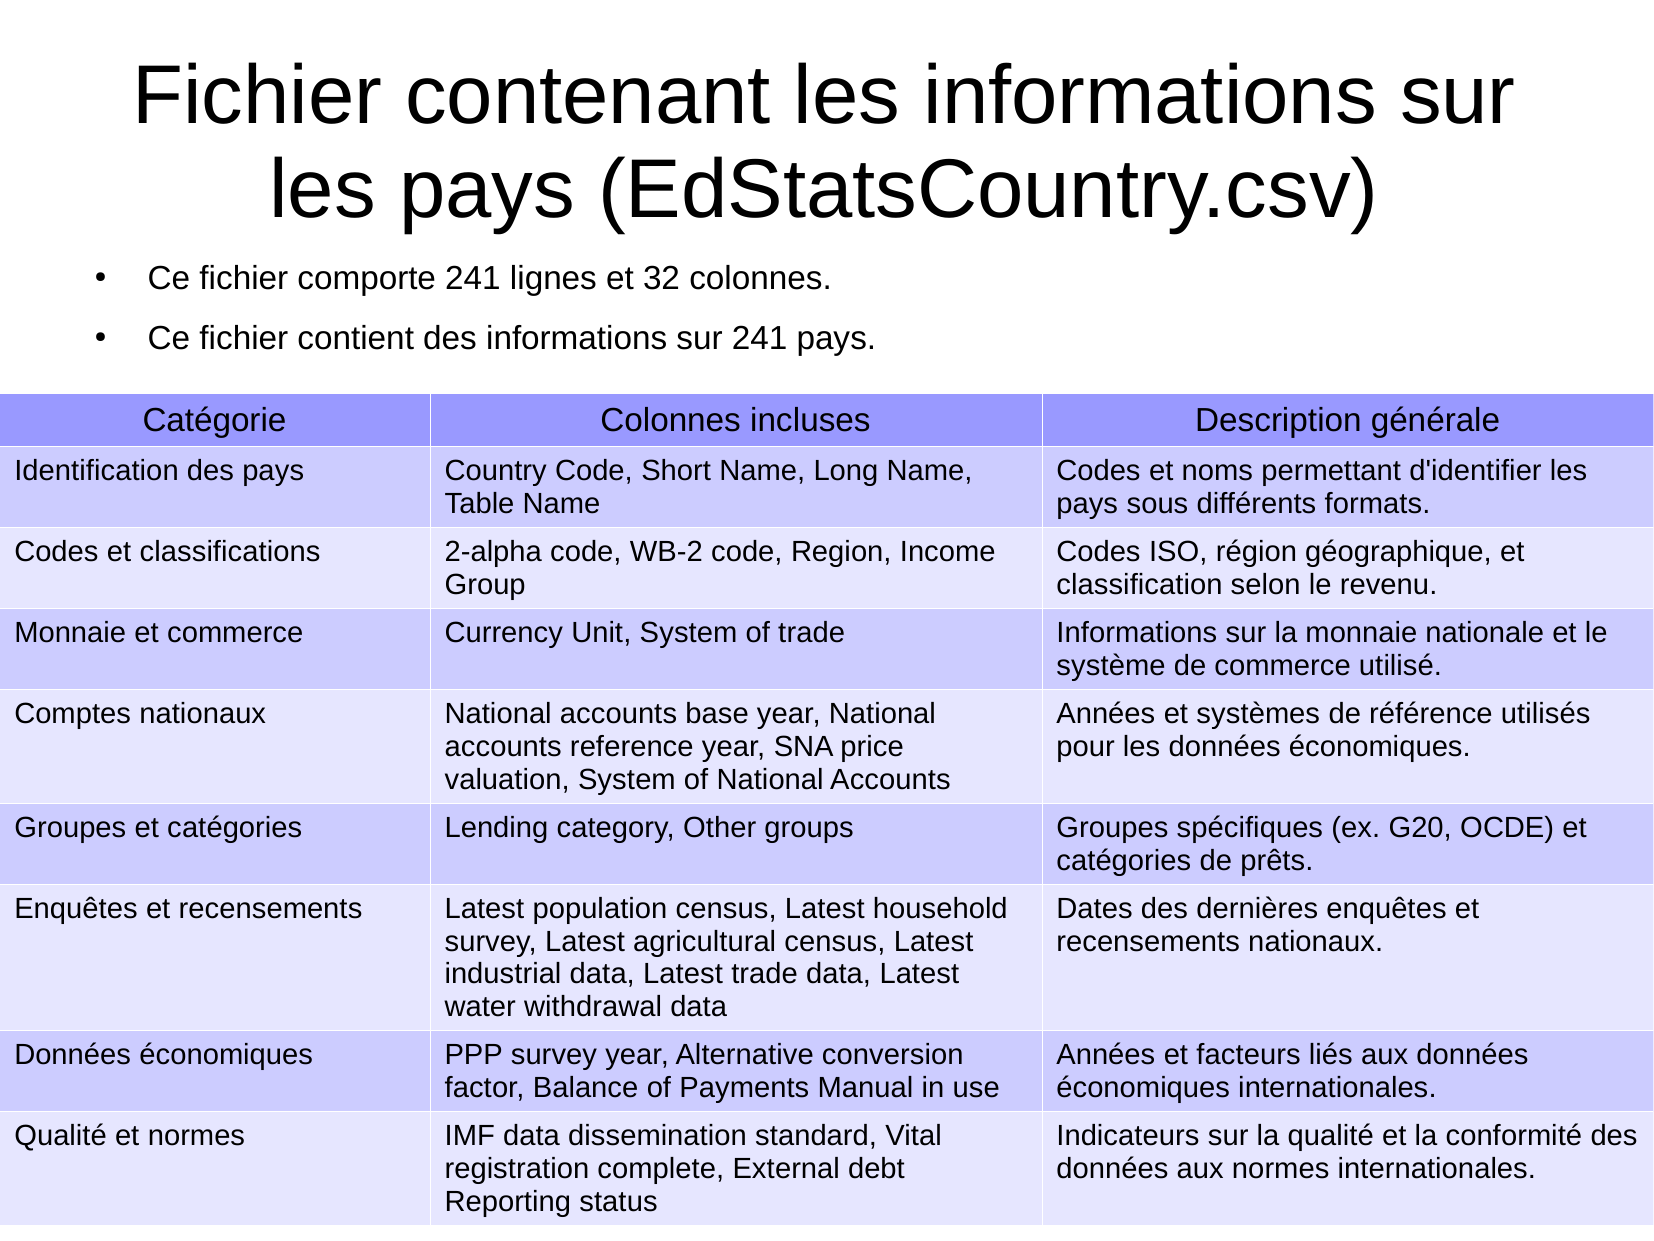

# Fichier contenant les informations sur les pays (EdStatsCountry.csv)
Ce fichier comporte 241 lignes et 32 colonnes.
Ce fichier contient des informations sur 241 pays.
| Catégorie | Colonnes incluses | Description générale |
| --- | --- | --- |
| Identification des pays | Country Code, Short Name, Long Name, Table Name | Codes et noms permettant d'identifier les pays sous différents formats. |
| Codes et classifications | 2-alpha code, WB-2 code, Region, Income Group | Codes ISO, région géographique, et classification selon le revenu. |
| Monnaie et commerce | Currency Unit, System of trade | Informations sur la monnaie nationale et le système de commerce utilisé. |
| Comptes nationaux | National accounts base year, National accounts reference year, SNA price valuation, System of National Accounts | Années et systèmes de référence utilisés pour les données économiques. |
| Groupes et catégories | Lending category, Other groups | Groupes spécifiques (ex. G20, OCDE) et catégories de prêts. |
| Enquêtes et recensements | Latest population census, Latest household survey, Latest agricultural census, Latest industrial data, Latest trade data, Latest water withdrawal data | Dates des dernières enquêtes et recensements nationaux. |
| Données économiques | PPP survey year, Alternative conversion factor, Balance of Payments Manual in use | Années et facteurs liés aux données économiques internationales. |
| Qualité et normes | IMF data dissemination standard, Vital registration complete, External debt Reporting status | Indicateurs sur la qualité et la conformité des données aux normes internationales. |